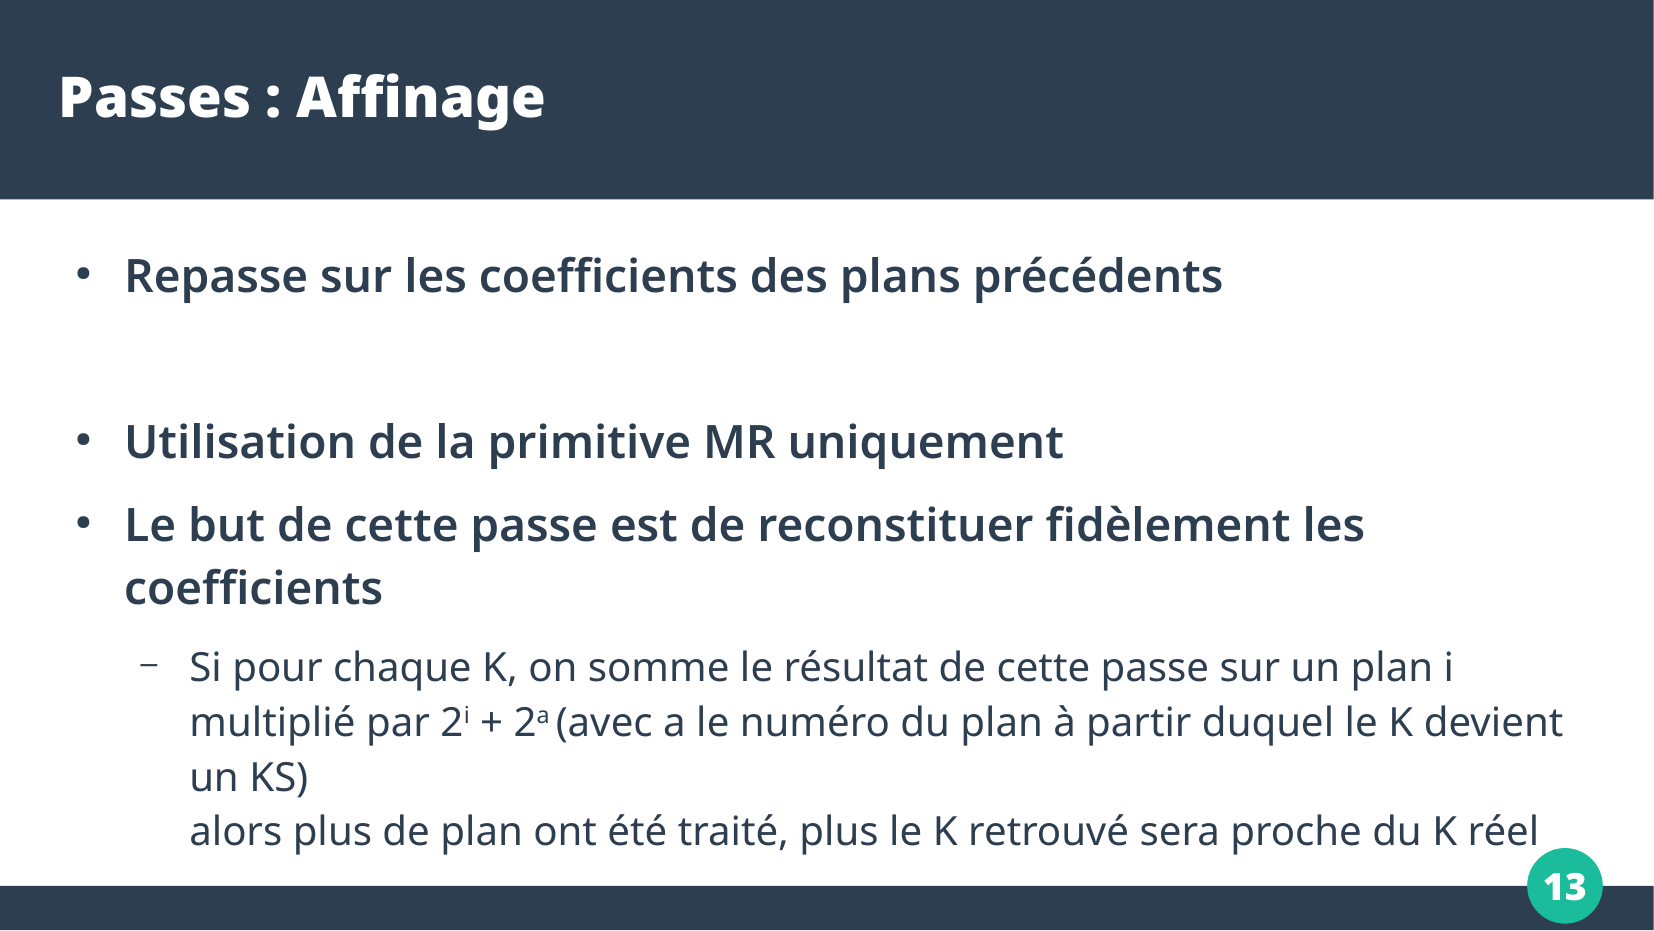

# Passes : Affinage
Repasse sur les coefficients des plans précédents
Utilisation de la primitive MR uniquement
Le but de cette passe est de reconstituer fidèlement les coefficients
Si pour chaque K, on somme le résultat de cette passe sur un plan i multiplié par 2i + 2a (avec a le numéro du plan à partir duquel le K devient un KS)
alors plus de plan ont été traité, plus le K retrouvé sera proche du K réel